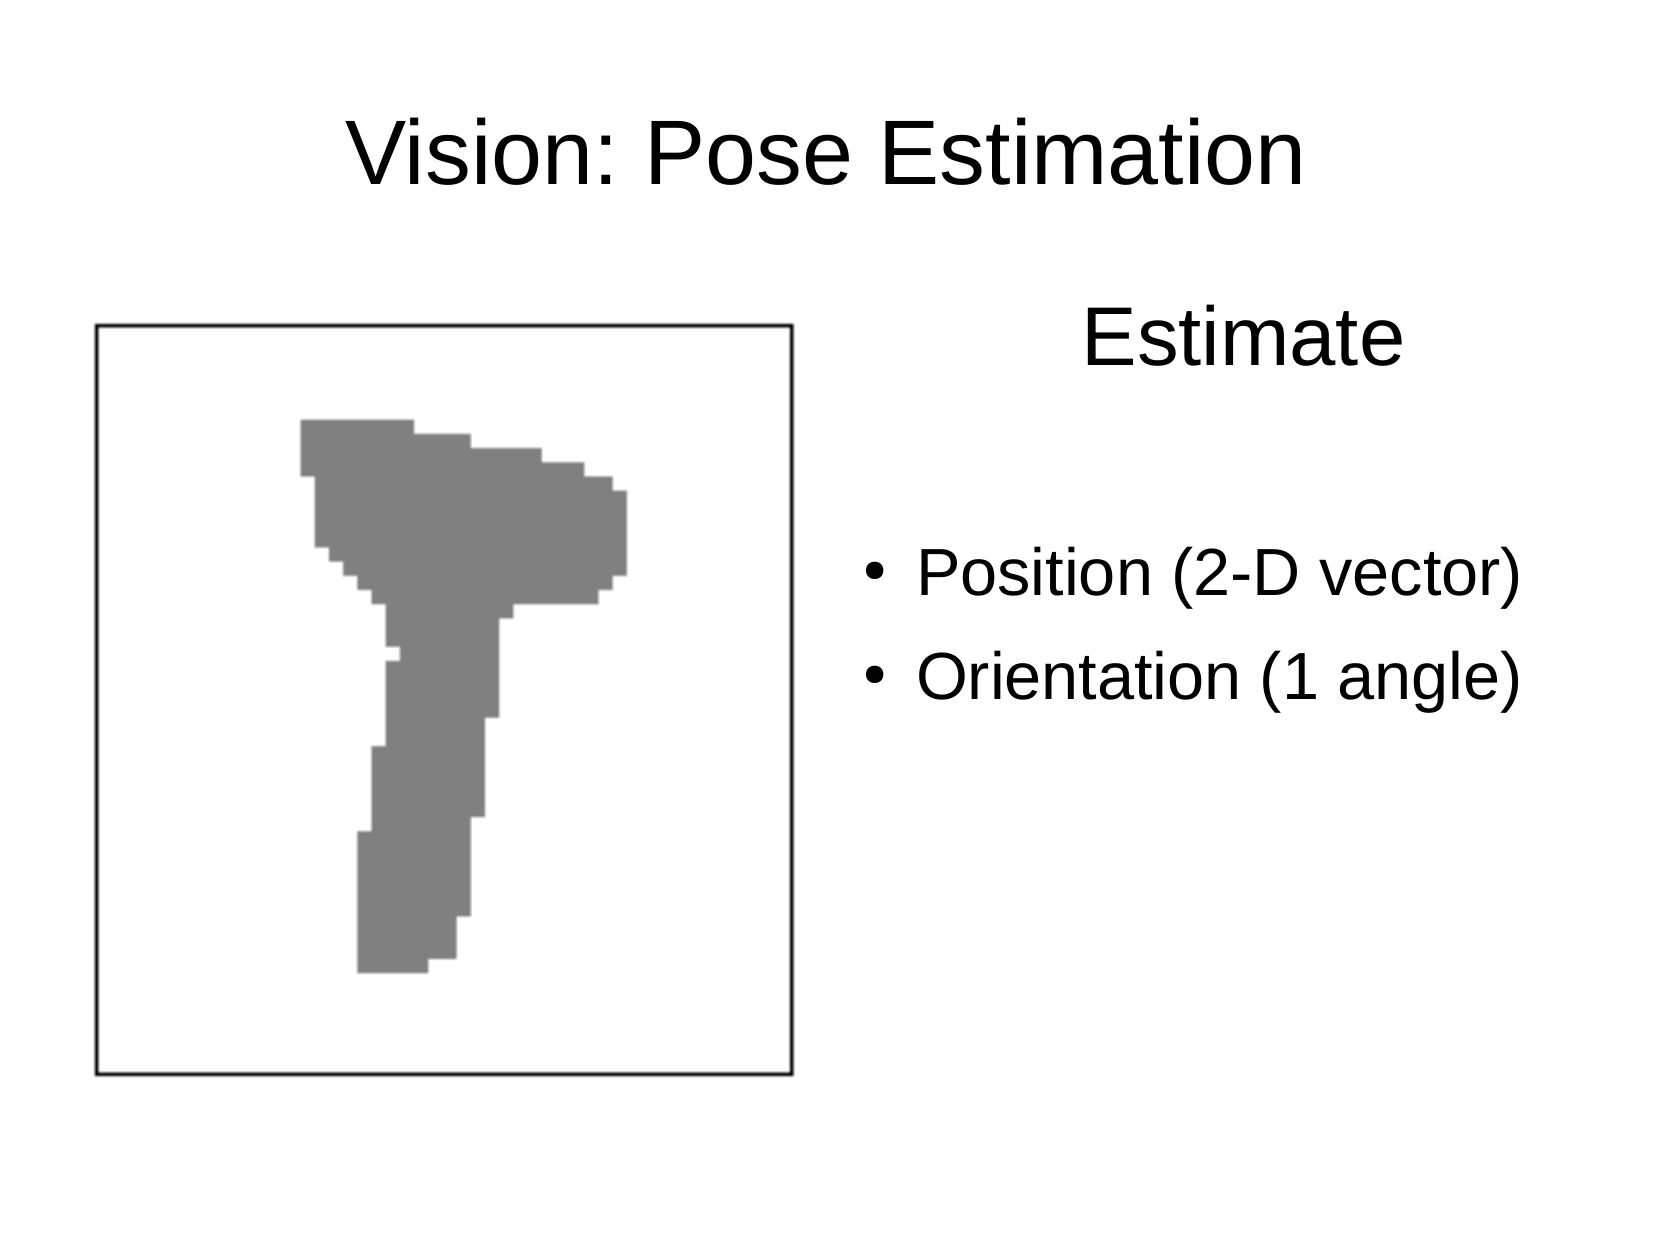

# Vision: Pose Estimation
Estimate
Position (2-D vector)
Orientation (1 angle)